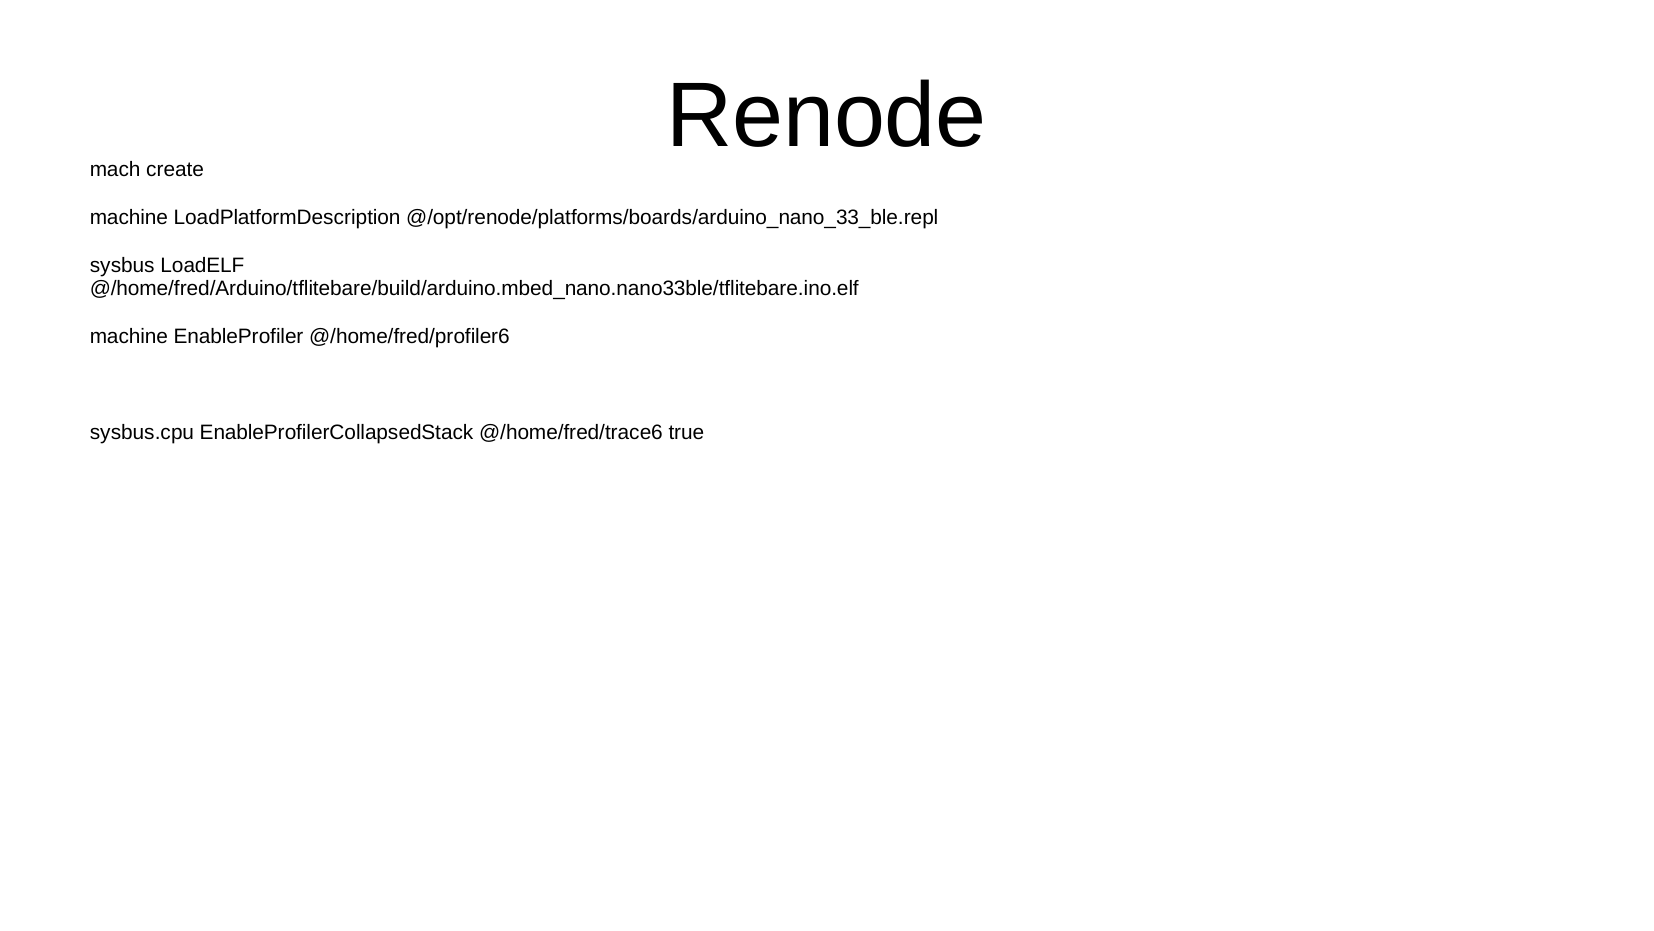

# Renode
mach create
machine LoadPlatformDescription @/opt/renode/platforms/boards/arduino_nano_33_ble.repl
sysbus LoadELF @/home/fred/Arduino/tflitebare/build/arduino.mbed_nano.nano33ble/tflitebare.ino.elf
machine EnableProfiler @/home/fred/profiler6
sysbus.cpu EnableProfilerCollapsedStack @/home/fred/trace6 true